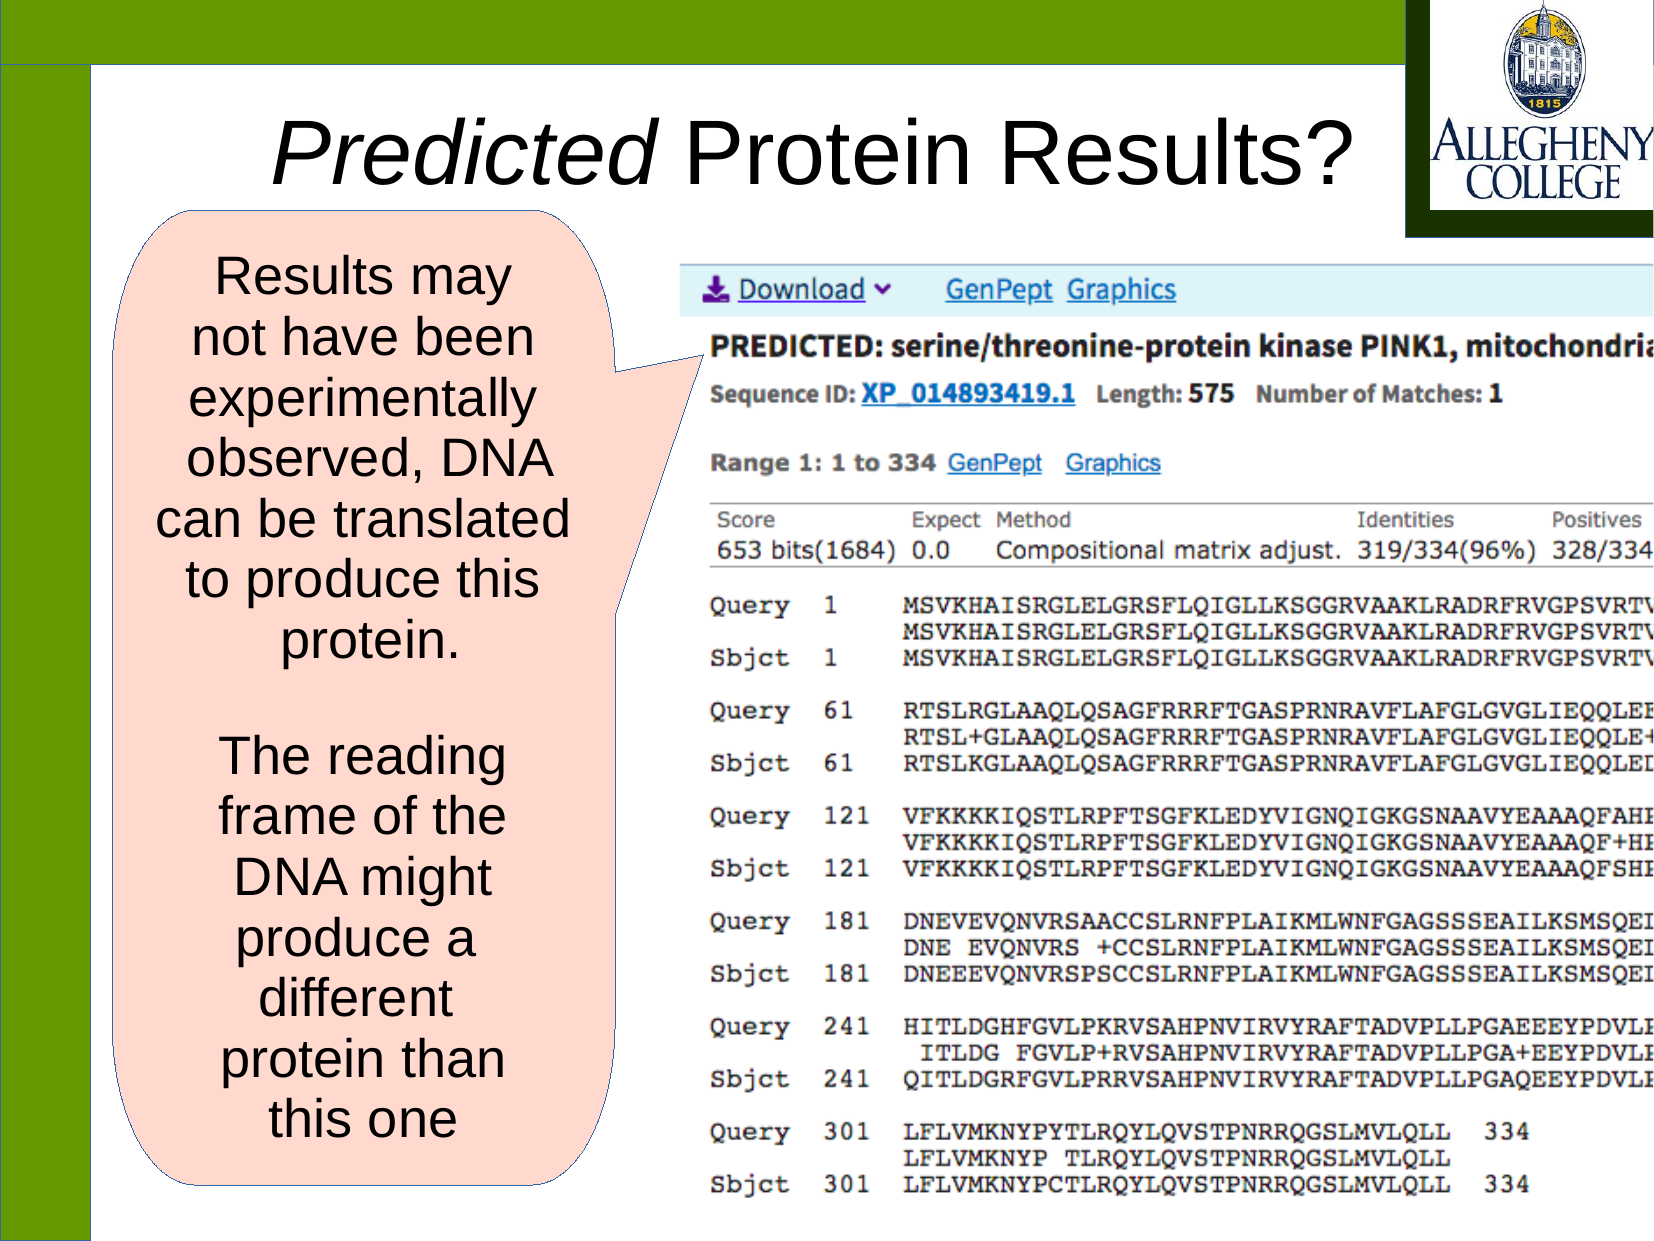

# Predicted Protein Results?
Results may
not have been
experimentally
 observed, DNA
can be translated
to produce this
 protein.
The reading
frame of the
DNA might
produce a
different
protein than
this one